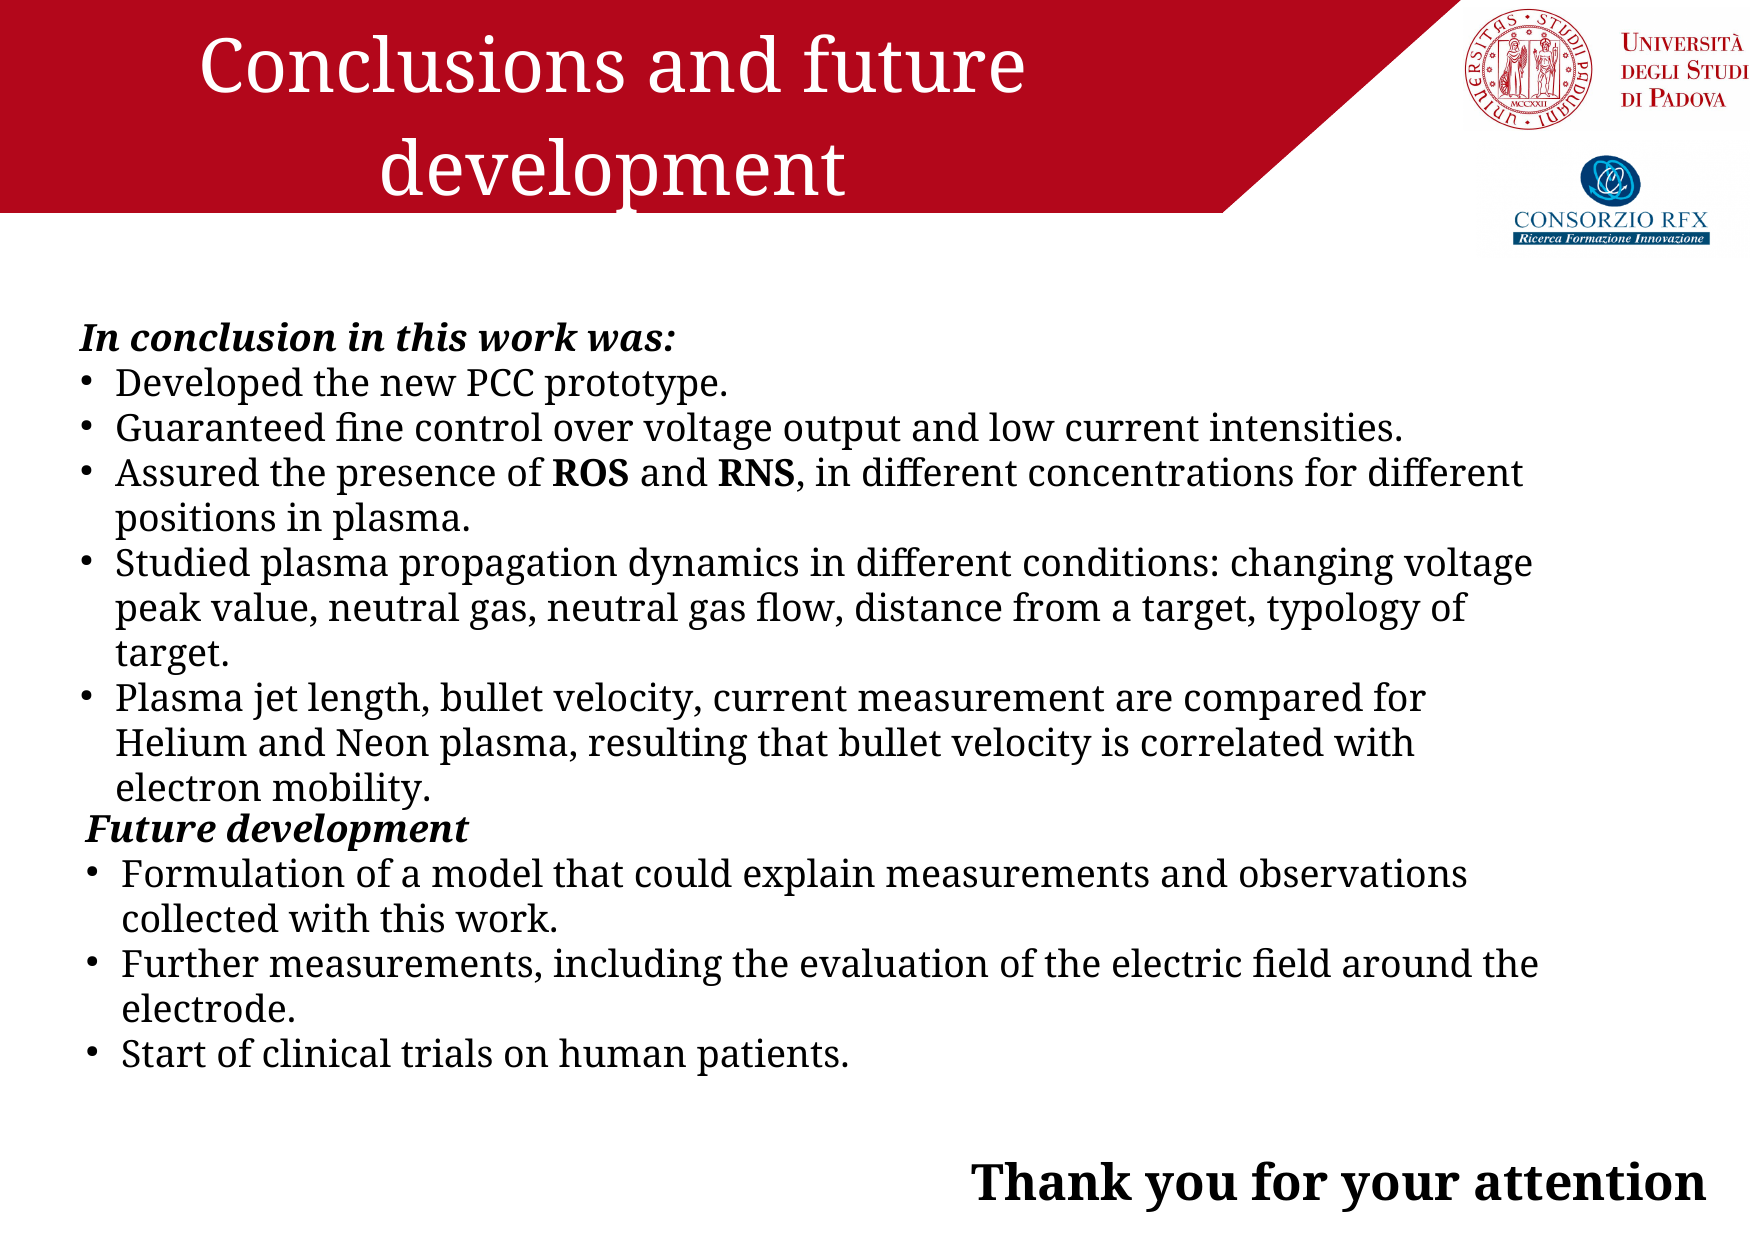

# Conclusions and future development
In conclusion in this work was:
Developed the new PCC prototype.
Guaranteed fine control over voltage output and low current intensities.
Assured the presence of ROS and RNS, in different concentrations for different positions in plasma.
Studied plasma propagation dynamics in different conditions: changing voltage peak value, neutral gas, neutral gas flow, distance from a target, typology of target.
Plasma jet length, bullet velocity, current measurement are compared for Helium and Neon plasma, resulting that bullet velocity is correlated with electron mobility.
Future development
Formulation of a model that could explain measurements and observations collected with this work.
Further measurements, including the evaluation of the electric field around the electrode.
Start of clinical trials on human patients.
Thank you for your attention